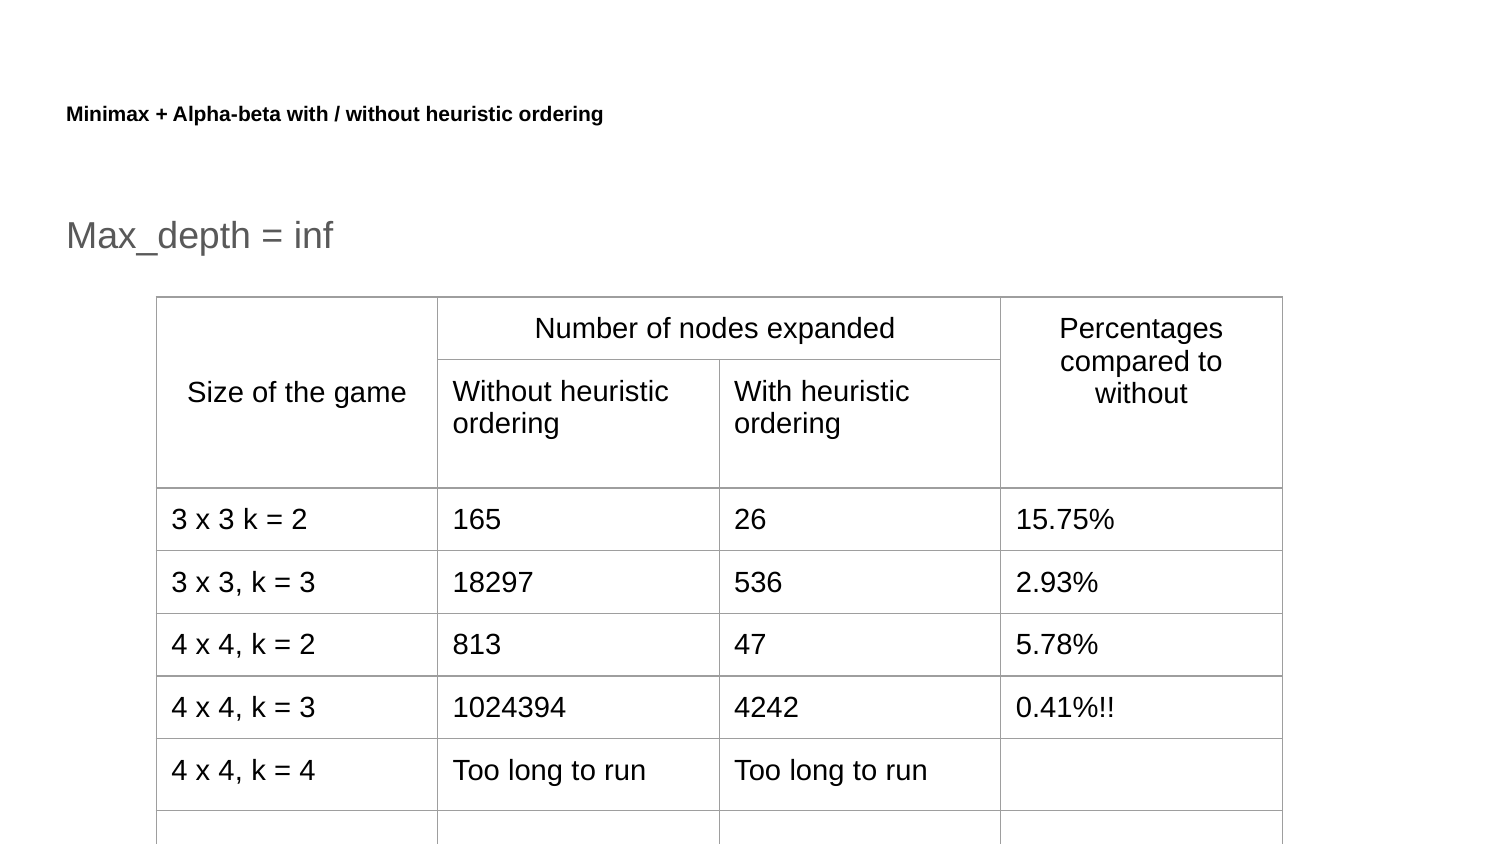

# Minimax + Alpha-beta with / without heuristic ordering
Max_depth = inf
| Size of the game | Number of nodes expanded | | Percentages compared to without |
| --- | --- | --- | --- |
| | Without heuristic ordering | With heuristic ordering | |
| 3 x 3 k = 2 | 165 | 26 | 15.75% |
| 3 x 3, k = 3 | 18297 | 536 | 2.93% |
| 4 x 4, k = 2 | 813 | 47 | 5.78% |
| 4 x 4, k = 3 | 1024394 | 4242 | 0.41%!! |
| 4 x 4, k = 4 | Too long to run | Too long to run | |
| | | | |